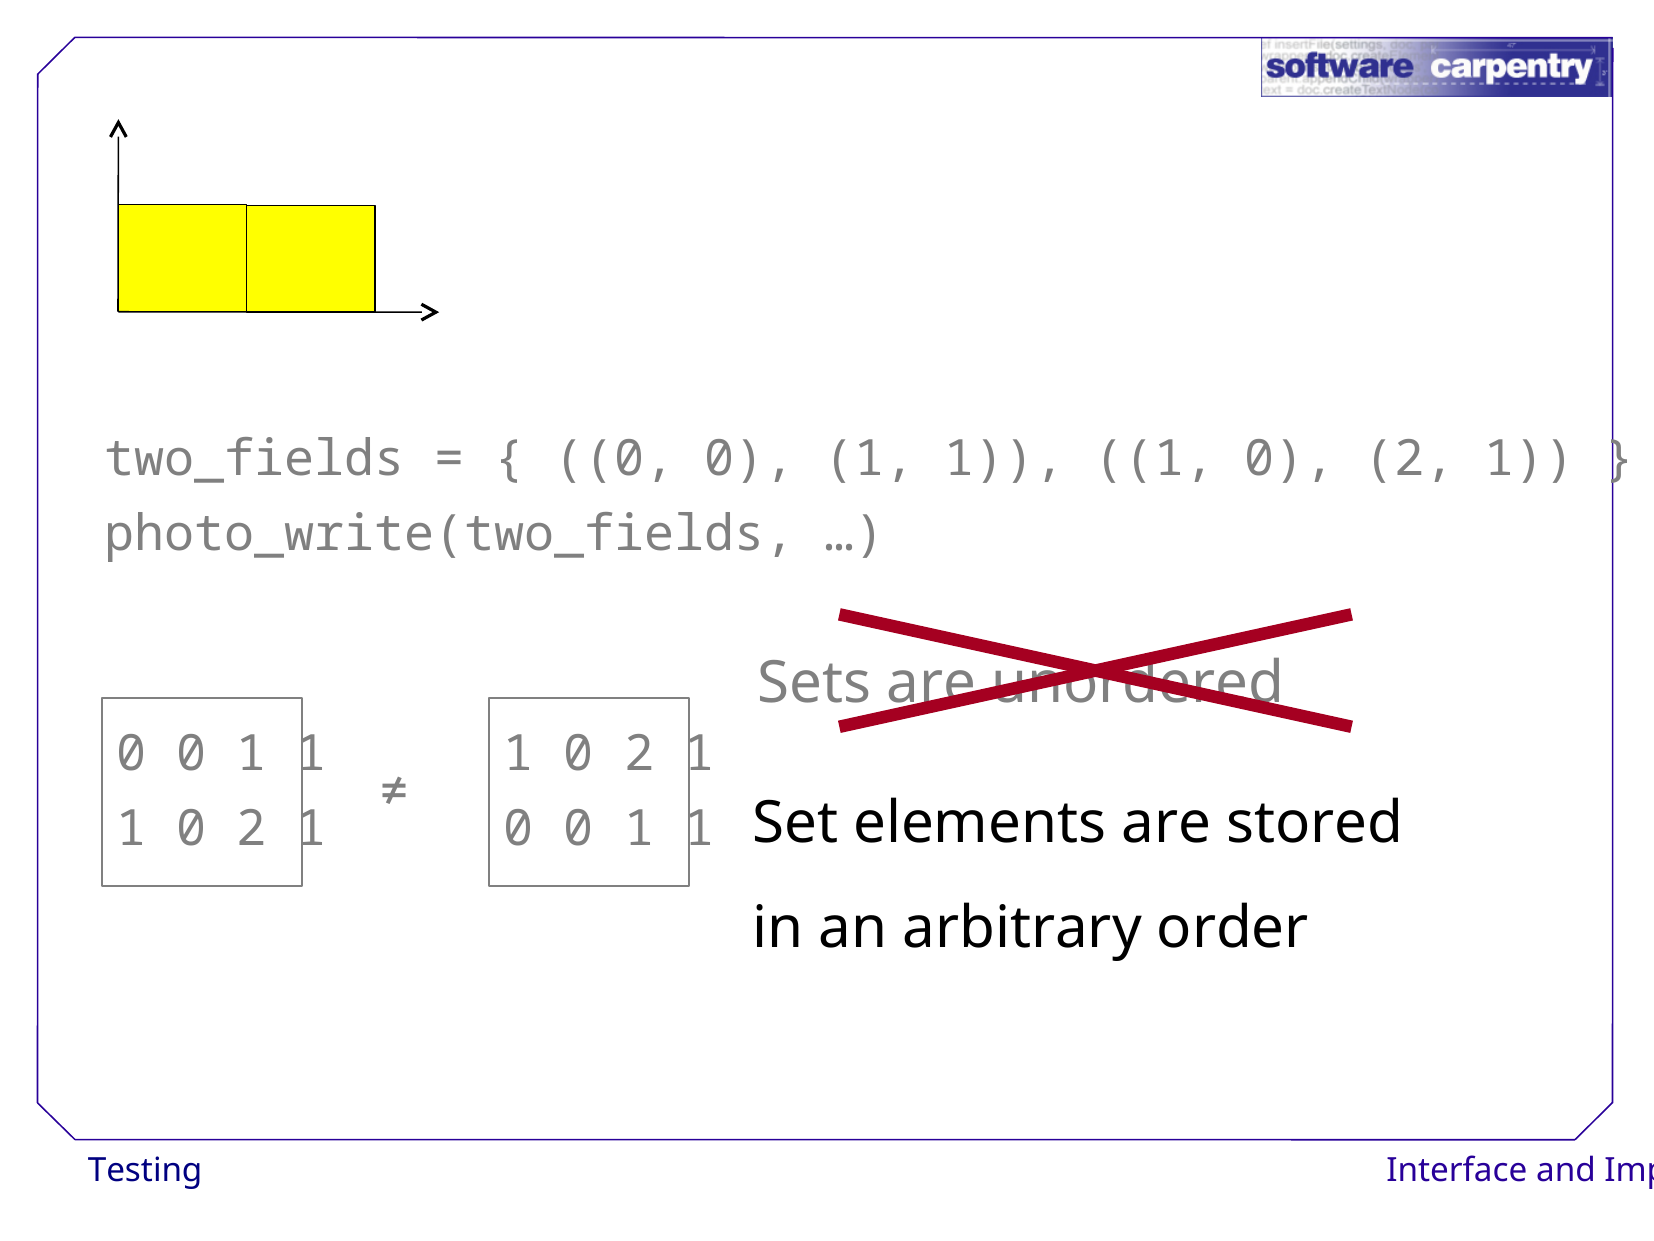

two_fields = { ((0, 0), (1, 1)), ((1, 0), (2, 1)) }
photo_write(two_fields, …)
Sets are unordered
0 0 1 1
1 0 2 1
1 0 2 1
0 0 1 1
≠
Set elements are stored
in an arbitrary order